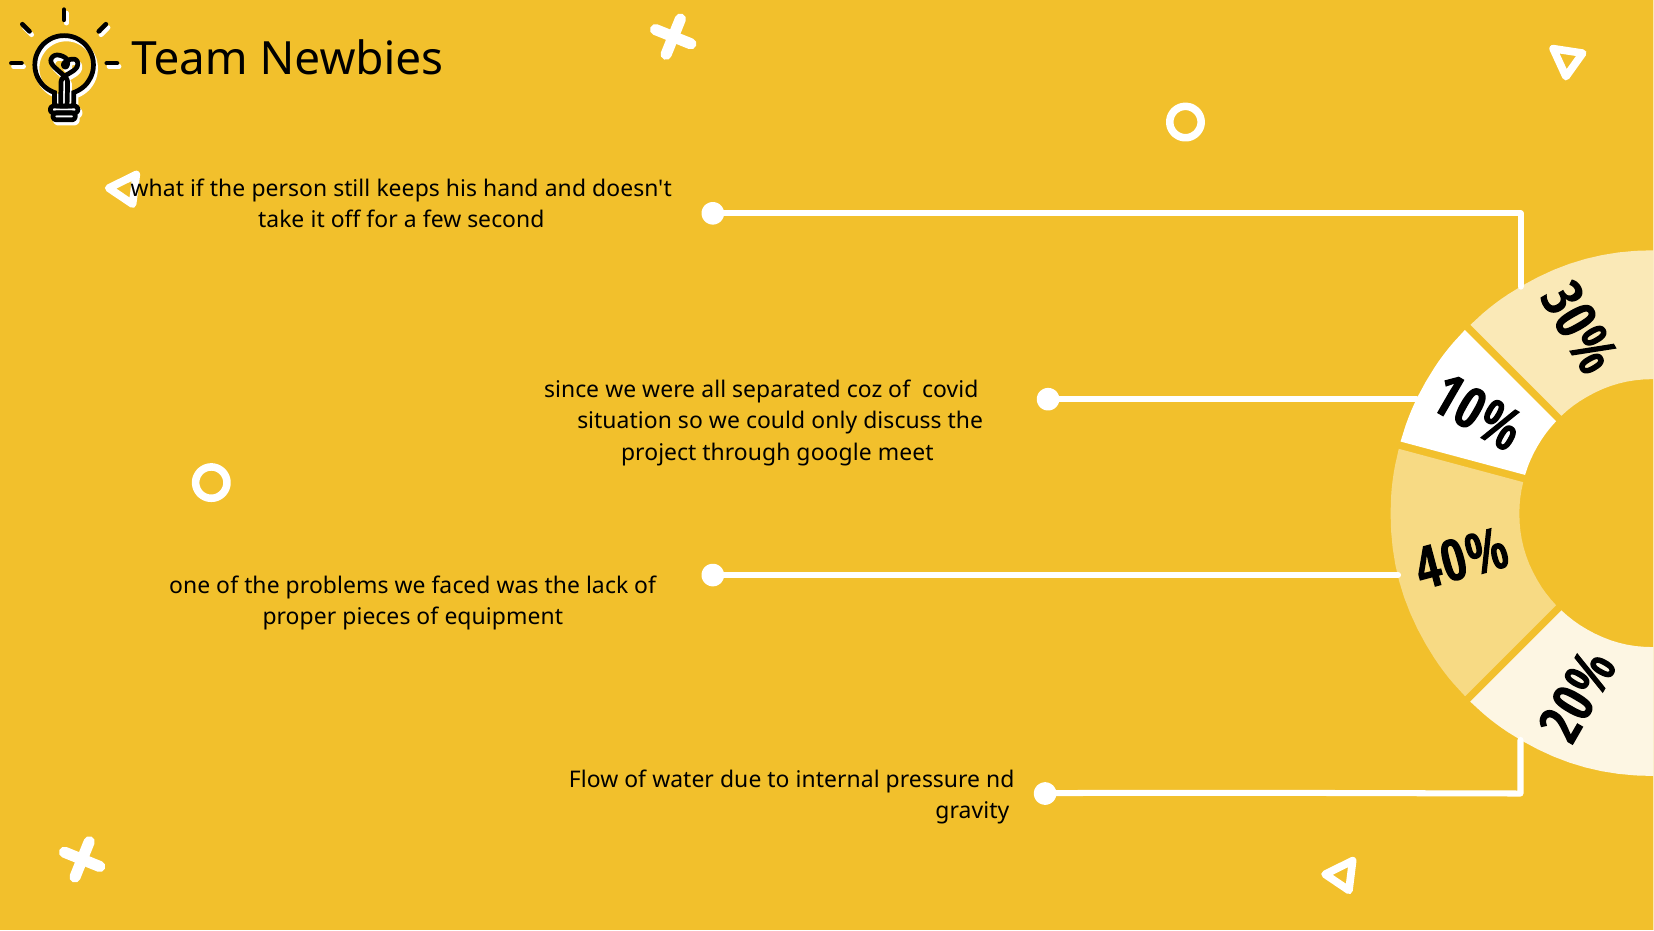

# Team Newbies
what if the person still keeps his hand and doesn't take it off for a few second
since we were all separated coz of covid situation so we could only discuss the project through google meet
one of the problems we faced was the lack of proper pieces of equipment
Flow of water due to internal pressure nd gravity